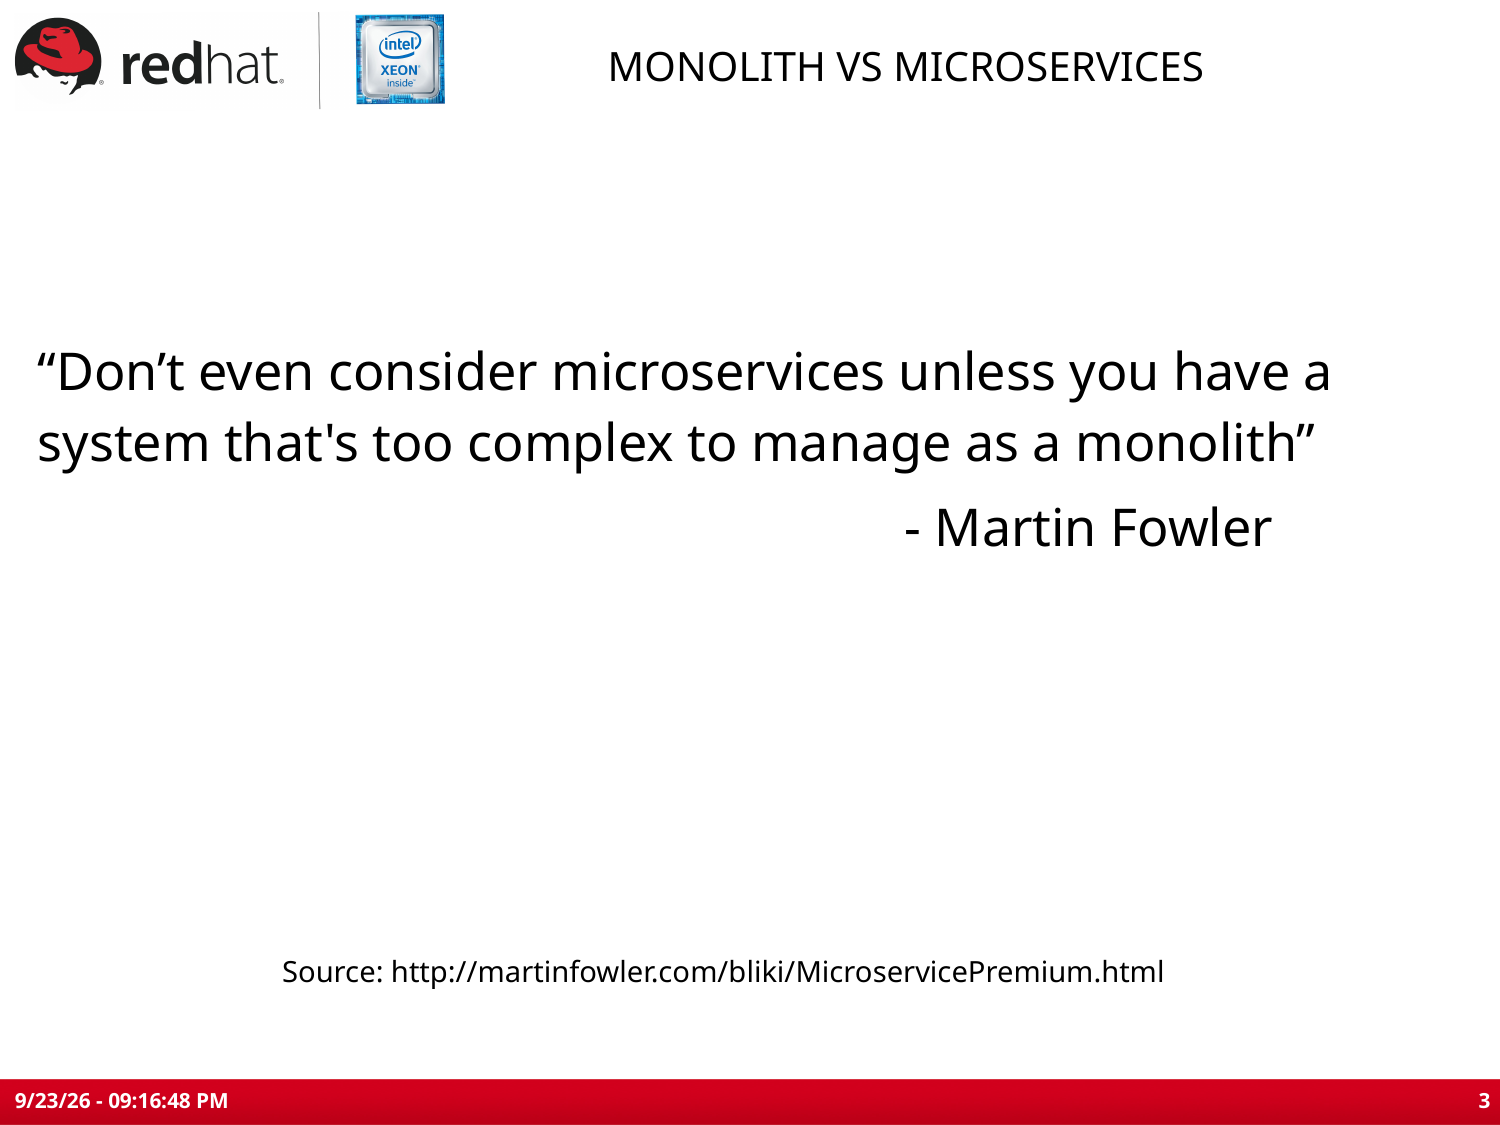

# MONOLITH VS MICROSERVICES
“Don’t even consider microservices unless you have a system that's too complex to manage as a monolith”
 - Martin Fowler
Source: http://martinfowler.com/bliki/MicroservicePremium.html